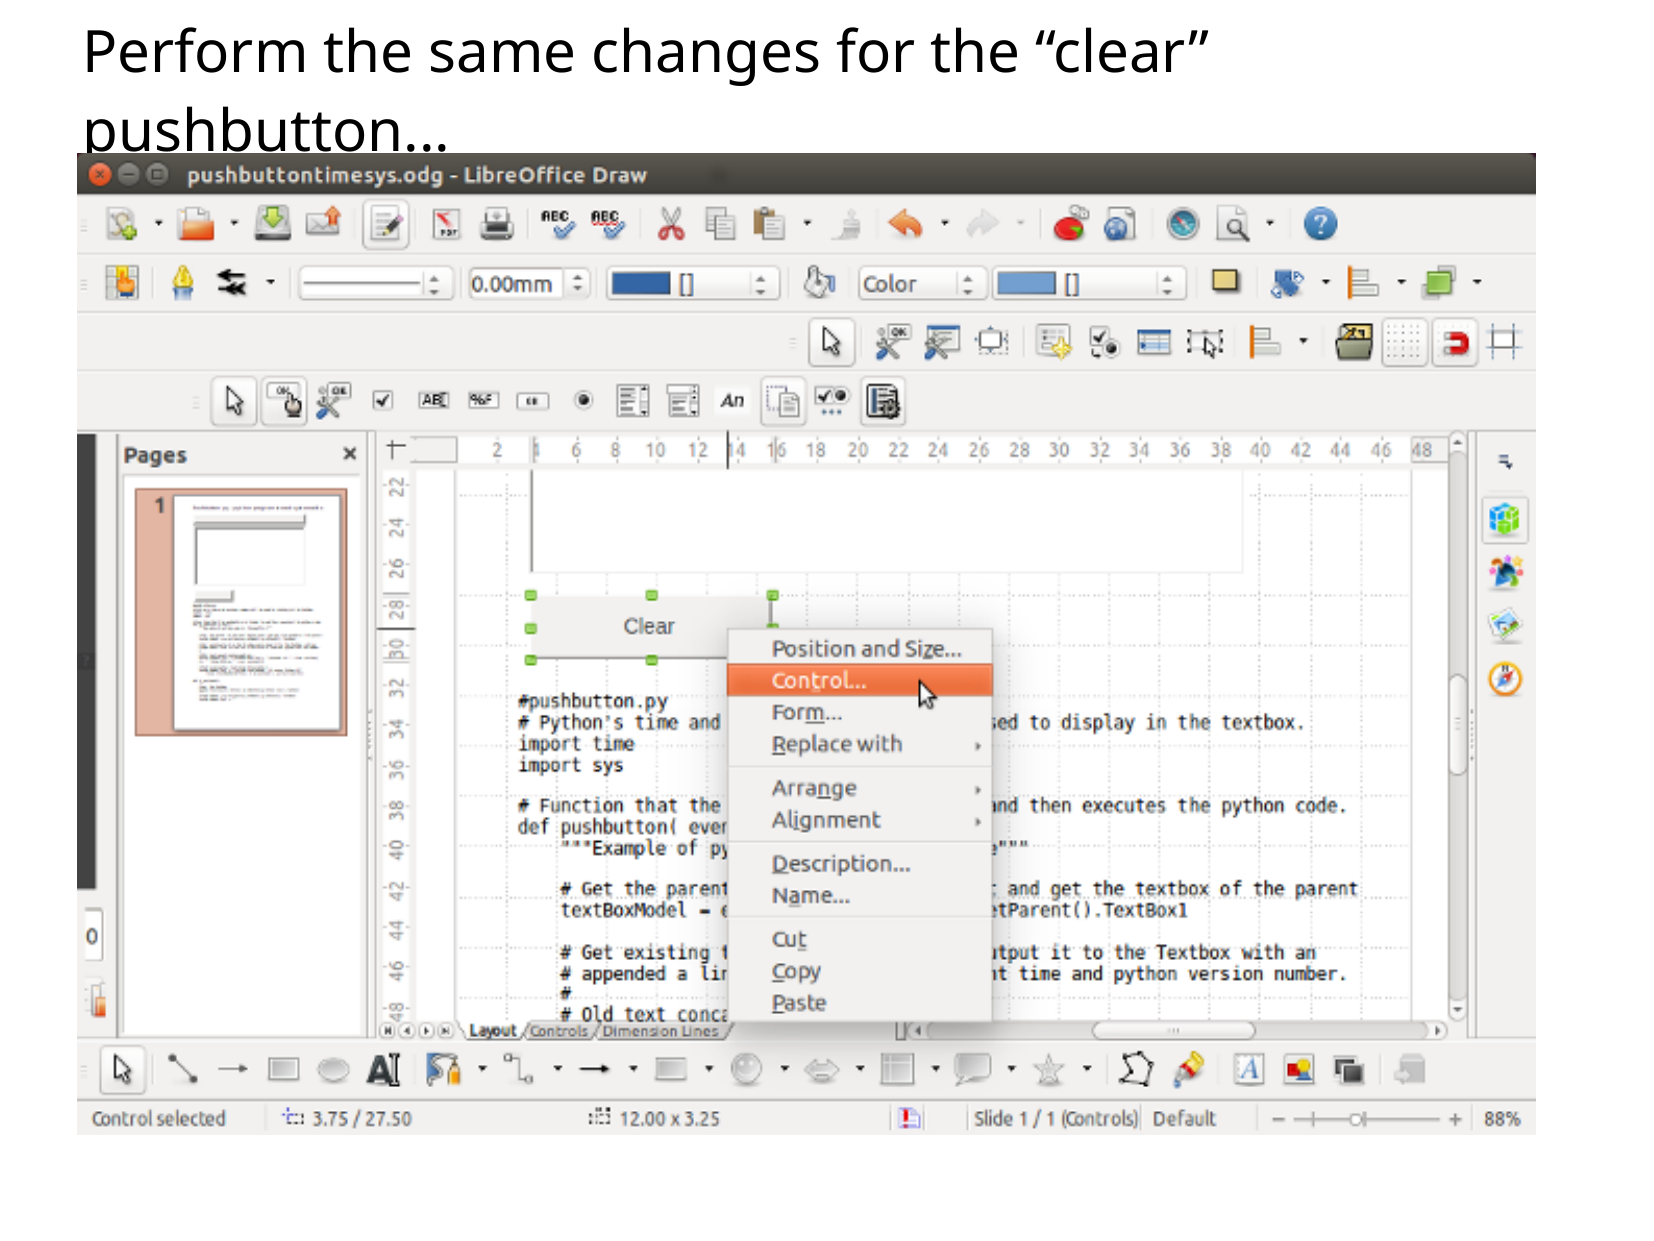

# Perform the same changes for the “clear” pushbutton...